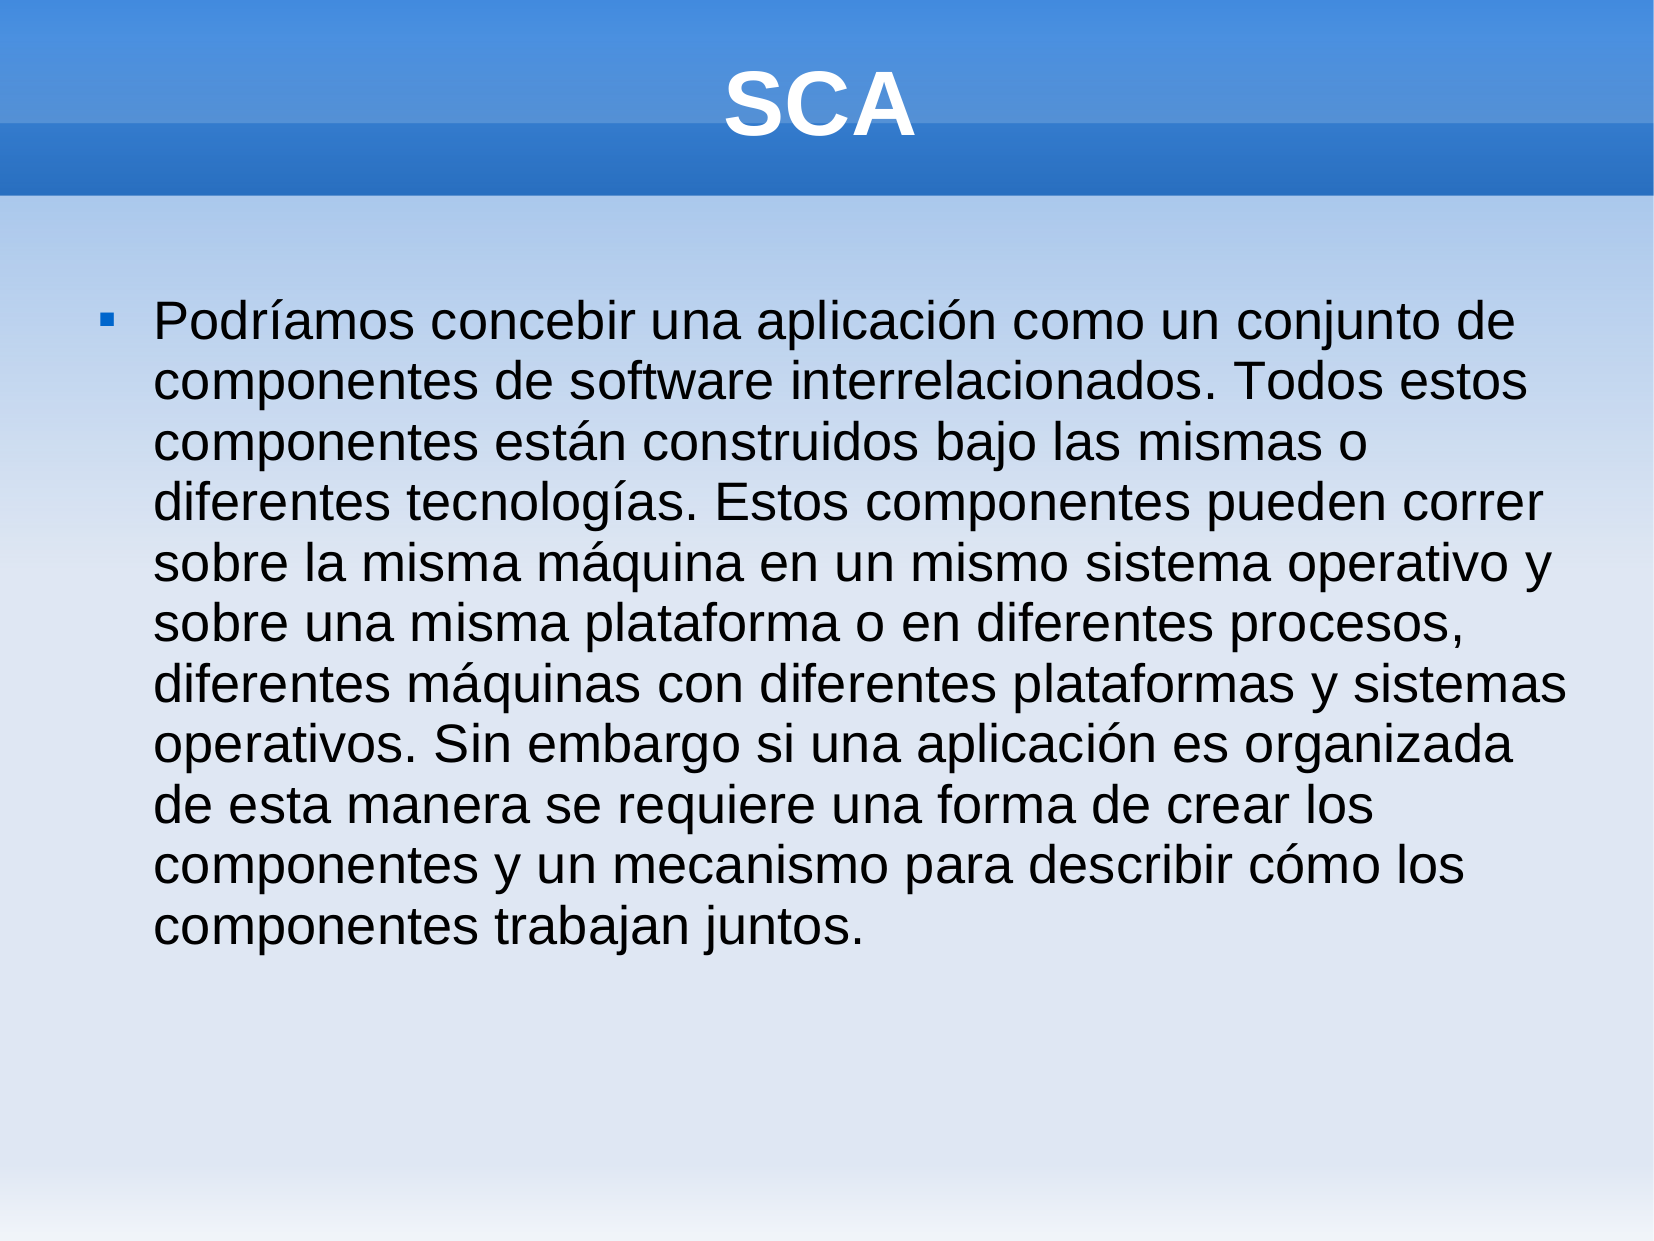

# SCA
Podríamos concebir una aplicación como un conjunto de componentes de software interrelacionados. Todos estos componentes están construidos bajo las mismas o diferentes tecnologías. Estos componentes pueden correr sobre la misma máquina en un mismo sistema operativo y sobre una misma plataforma o en diferentes procesos, diferentes máquinas con diferentes plataformas y sistemas operativos. Sin embargo si una aplicación es organizada de esta manera se requiere una forma de crear los componentes y un mecanismo para describir cómo los componentes trabajan juntos.